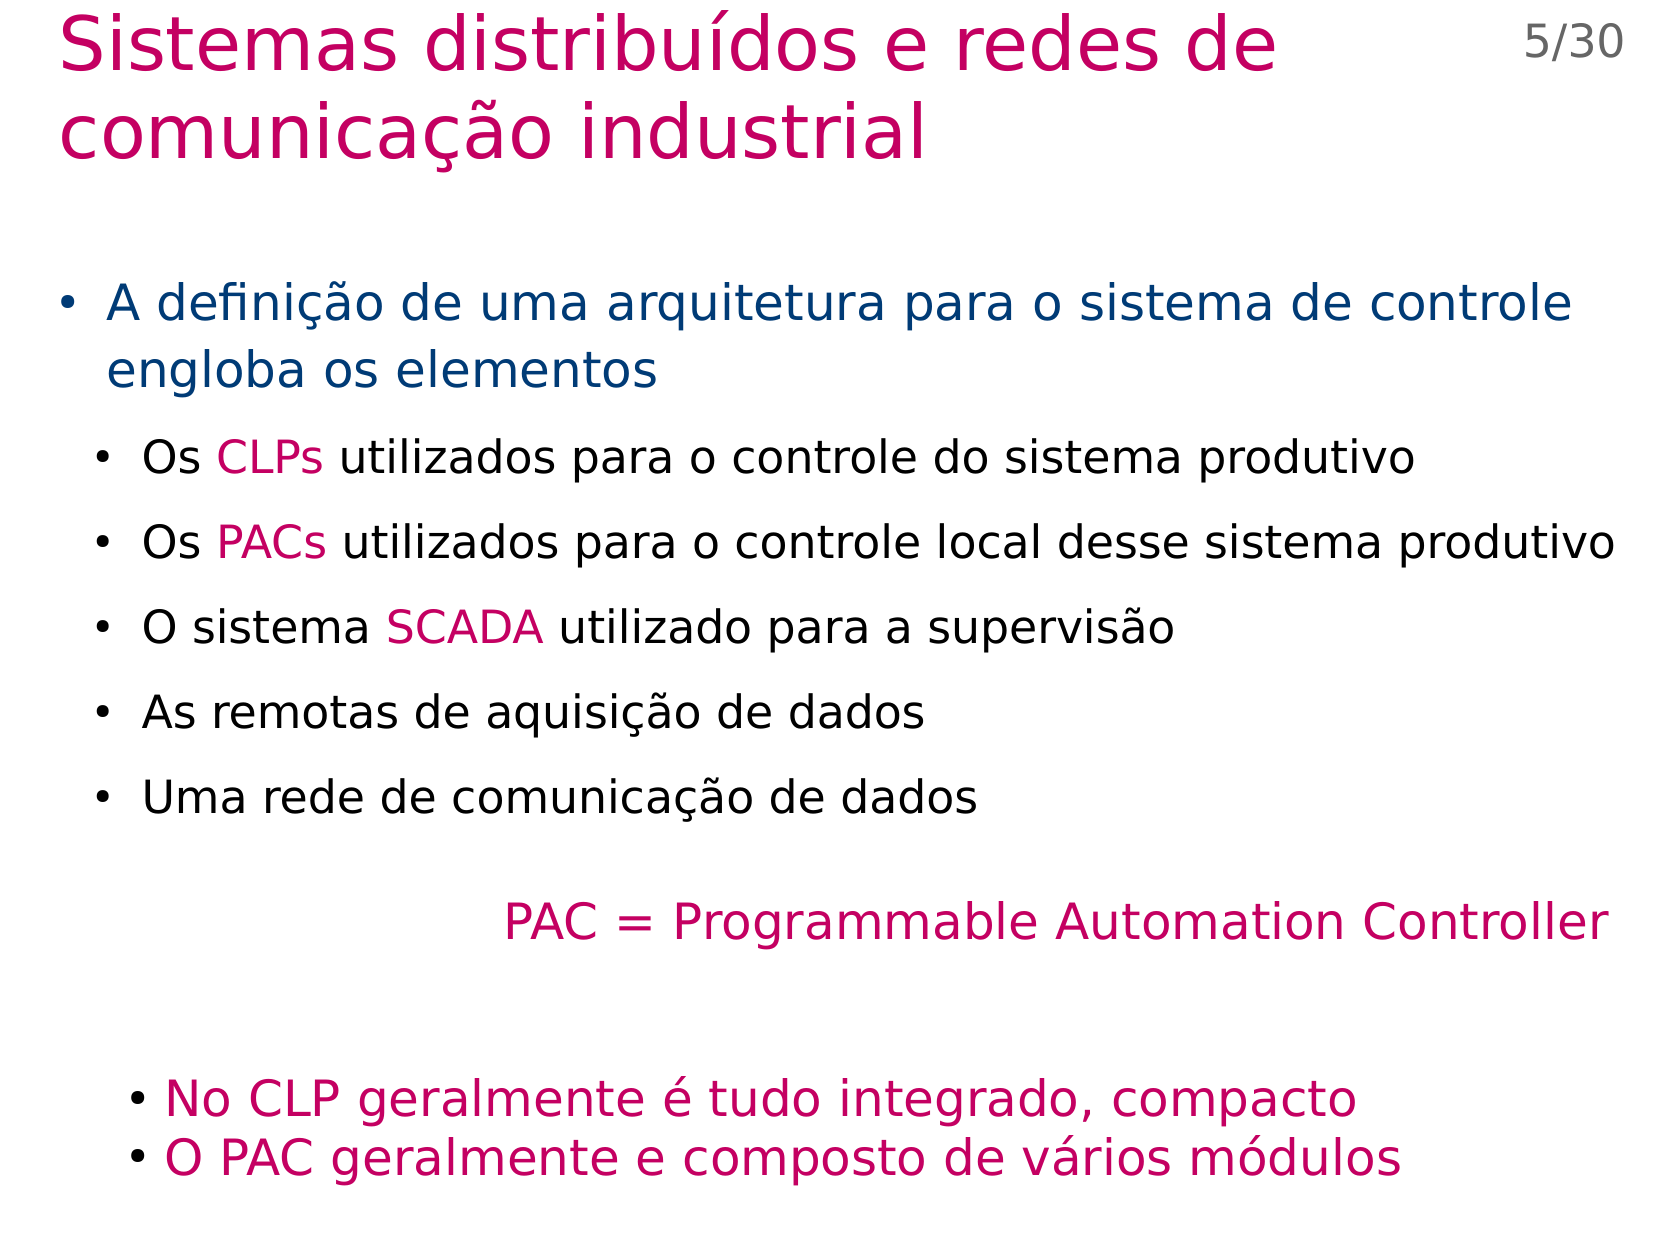

# Sistemas distribuídos e redes de comunicação industrial
5
A definição de uma arquitetura para o sistema de controle engloba os elementos
Os CLPs utilizados para o controle do sistema produtivo
Os PACs utilizados para o controle local desse sistema produtivo
O sistema SCADA utilizado para a supervisão
As remotas de aquisição de dados
Uma rede de comunicação de dados
PAC = Programmable Automation Controller
No CLP geralmente é tudo integrado, compacto
O PAC geralmente e composto de vários módulos